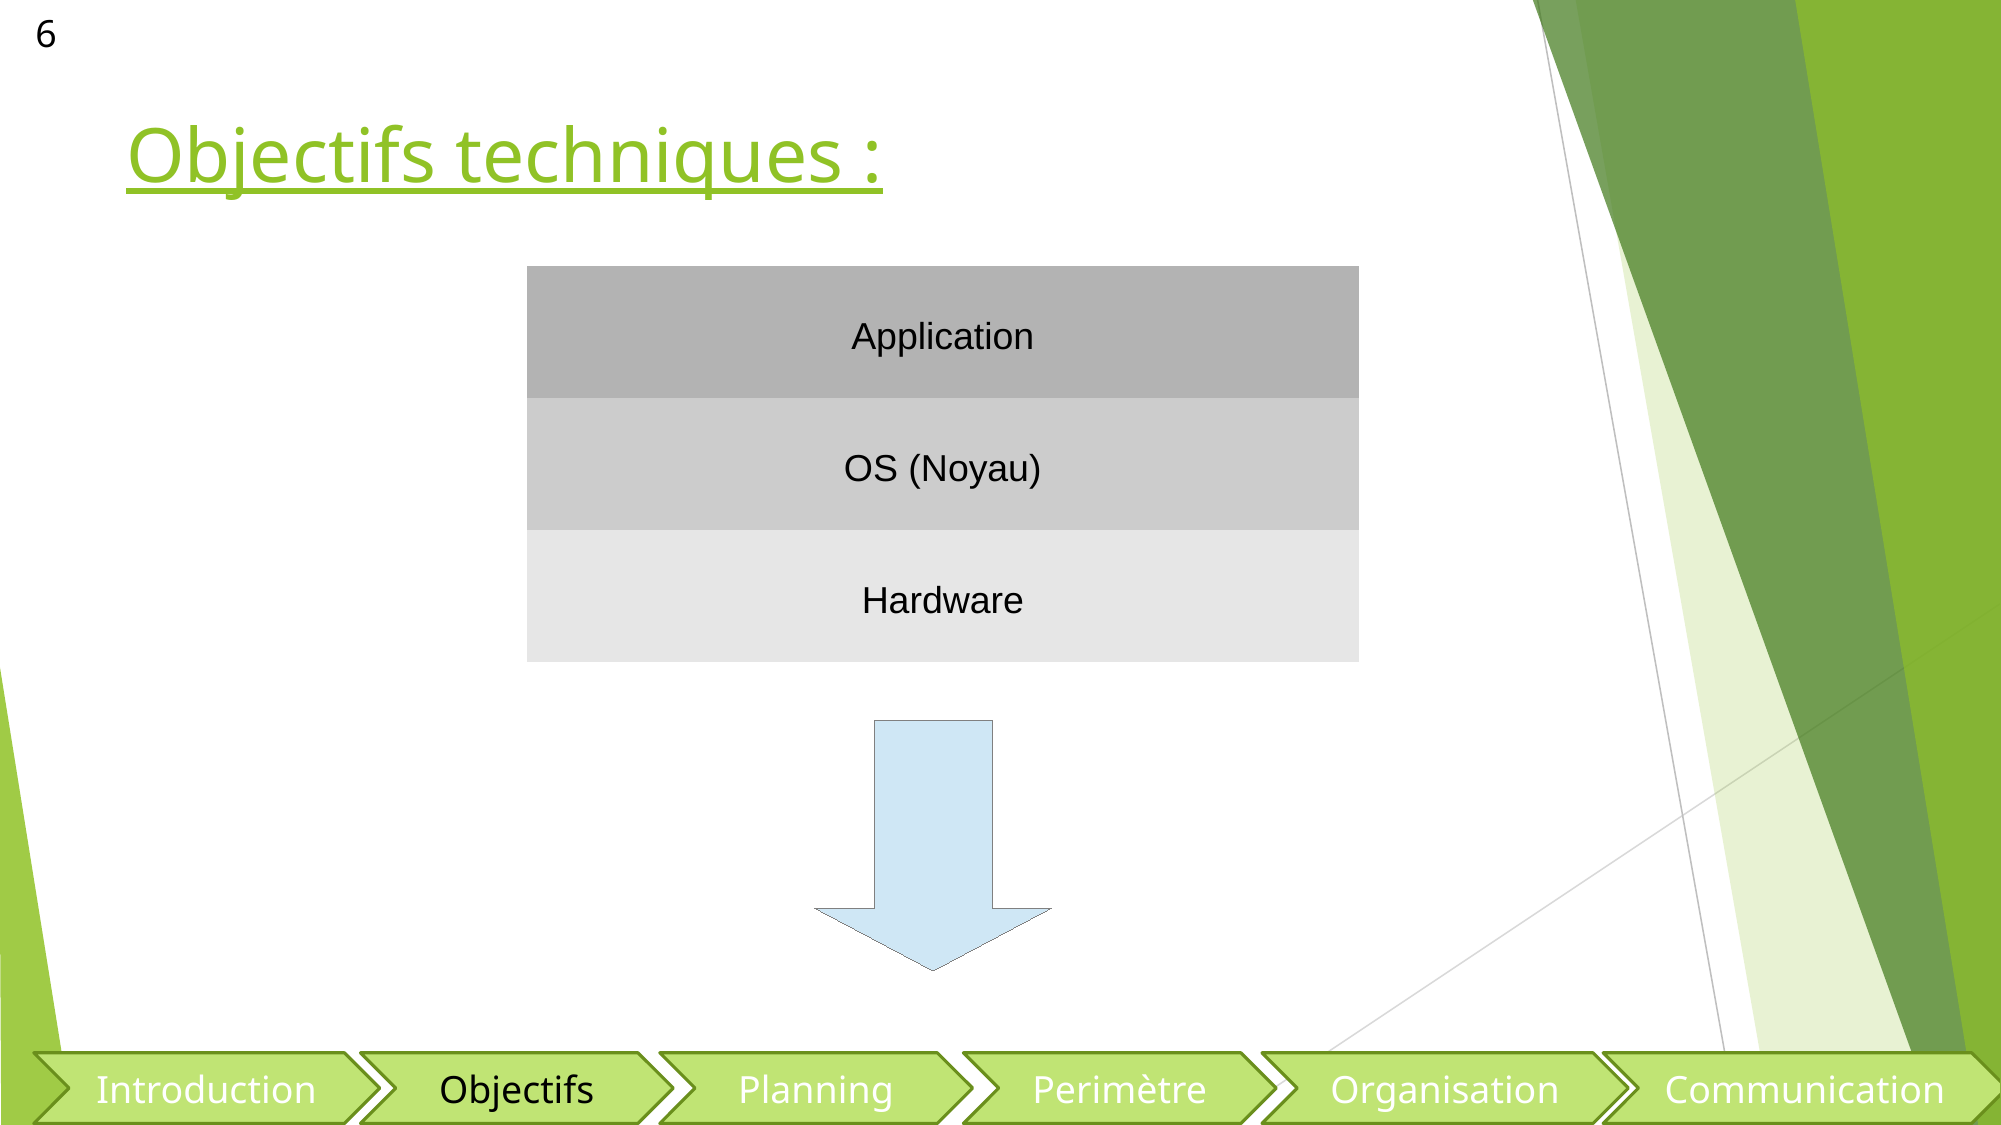

# Objectifs techniques :
| Application |
| --- |
| OS (Noyau) |
| Hardware |
Introduction
Objectifs
Planning
Perimètre
Organisation
Communication